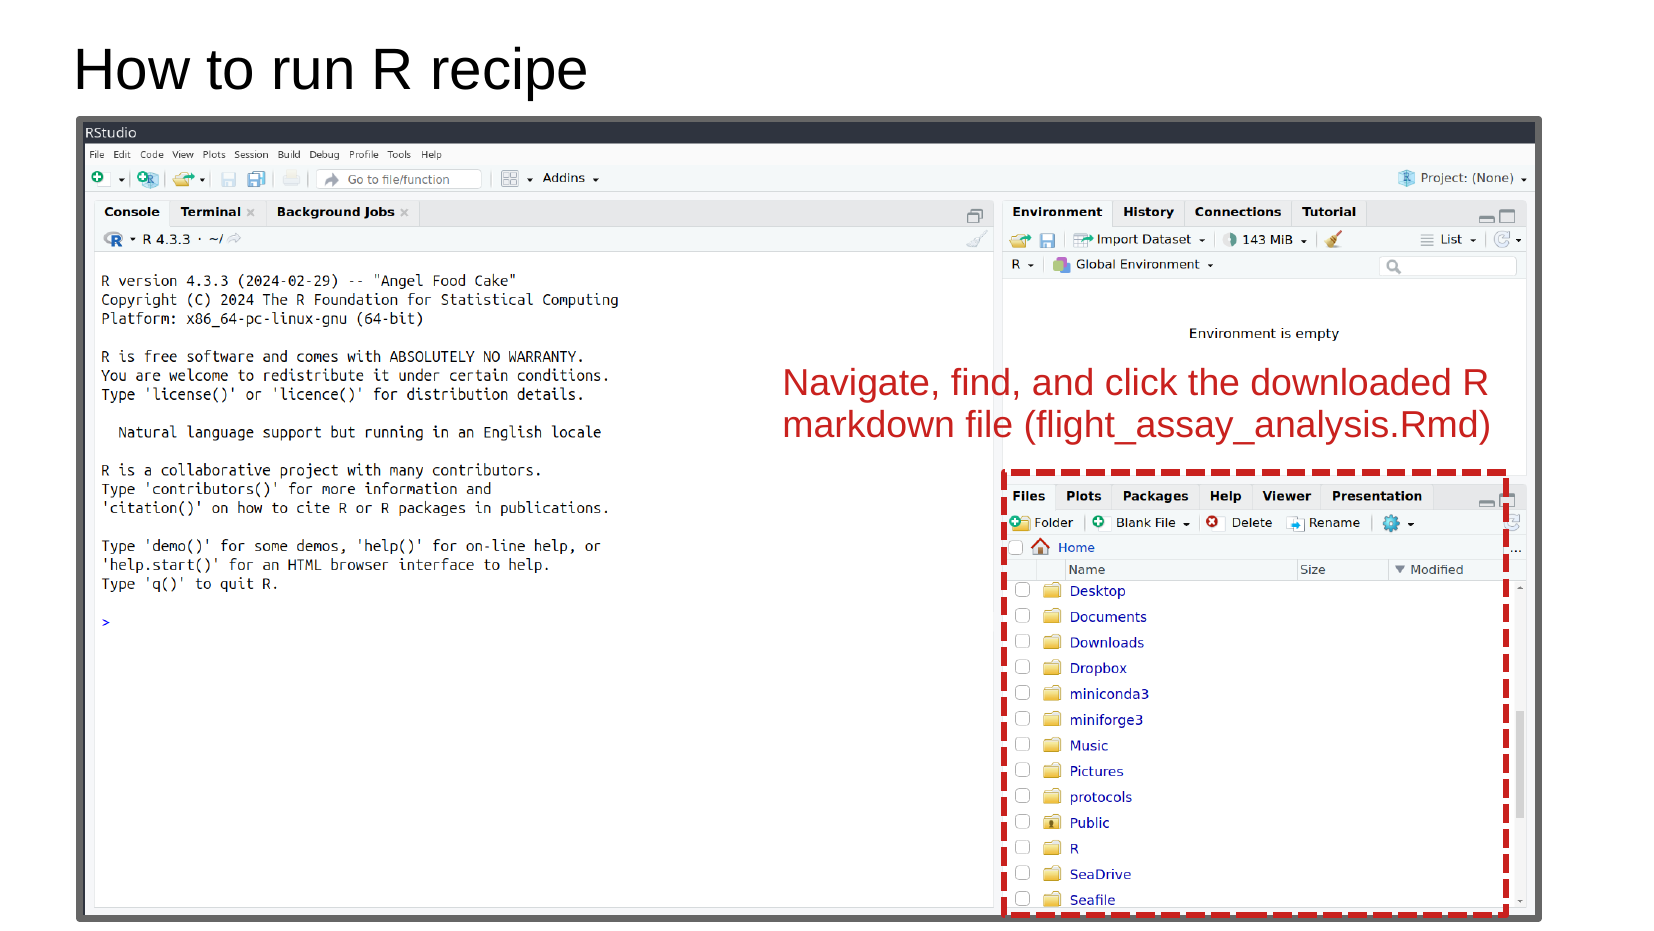

How to run R recipe
Navigate, find, and click the downloaded R markdown file (flight_assay_analysis.Rmd)